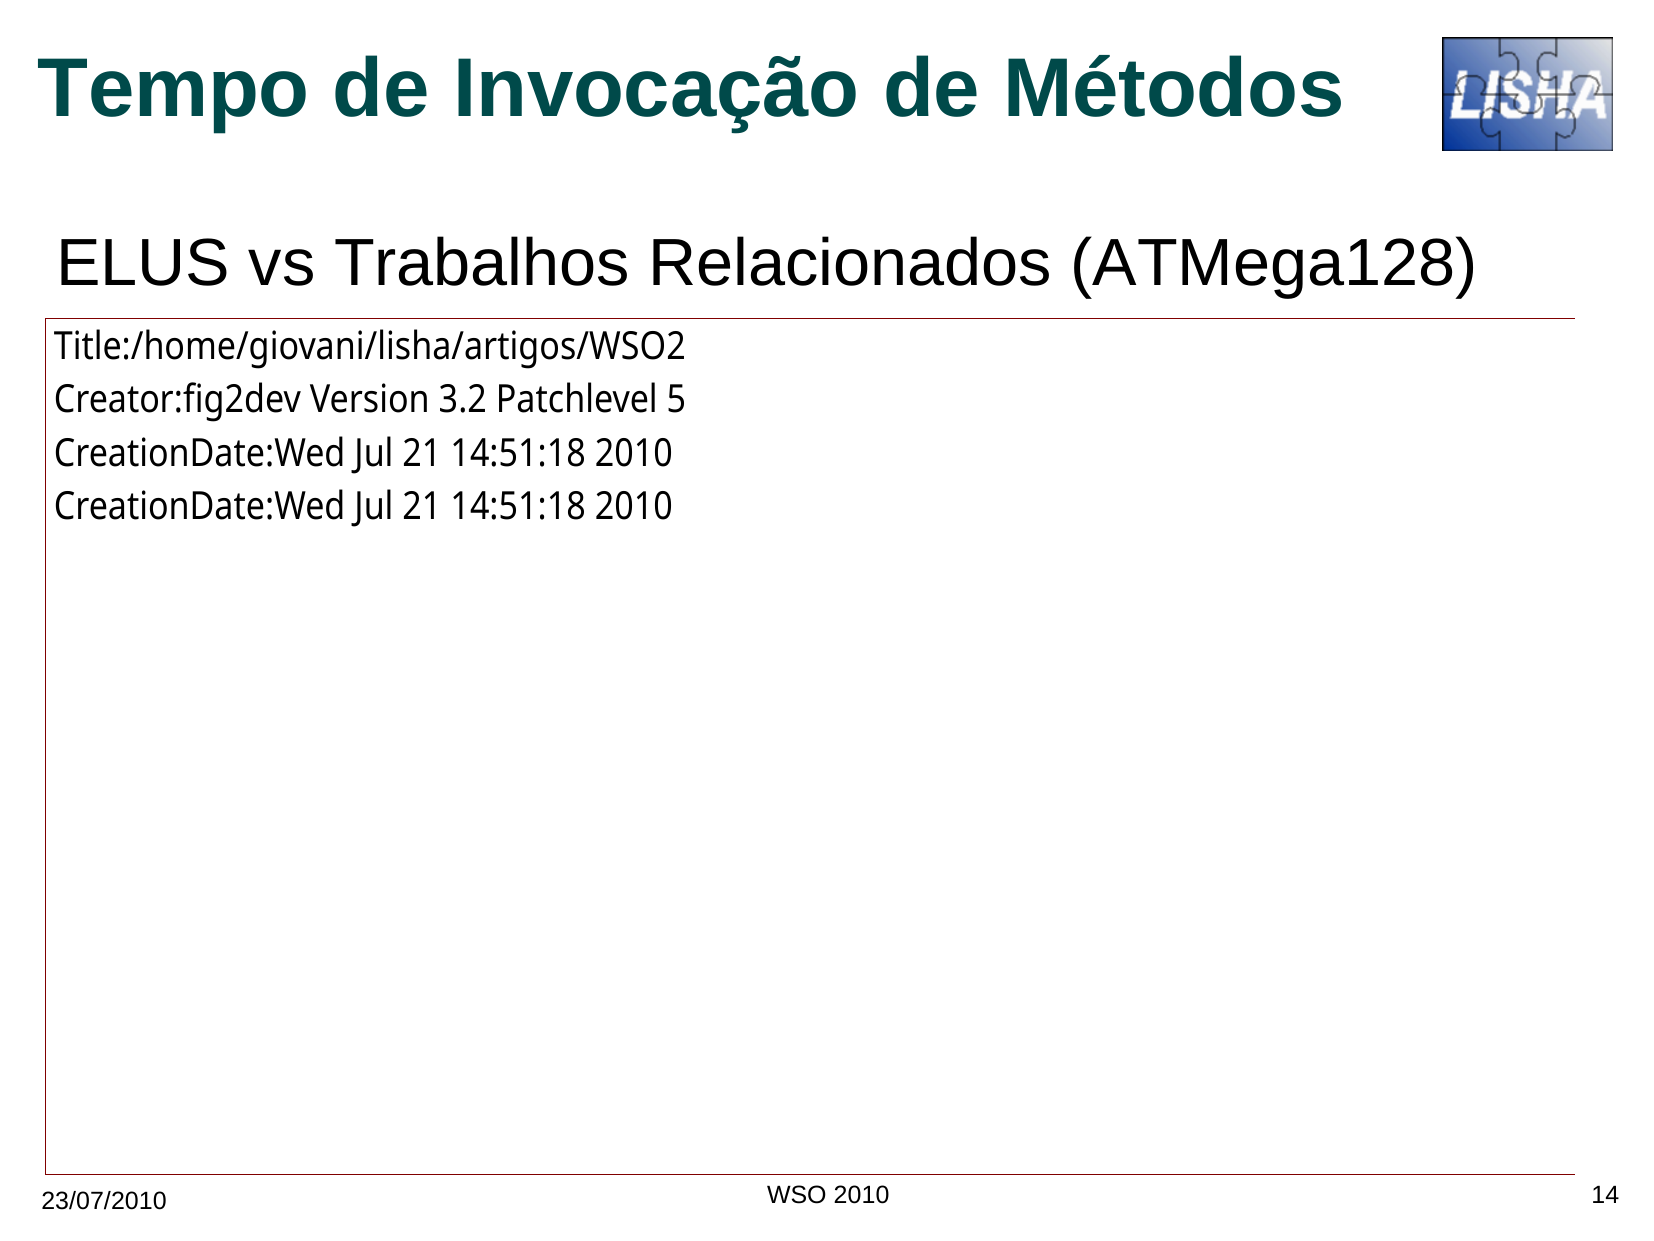

# Tempo de Invocação de Métodos
 ELUS vs Trabalhos Relacionados (ATMega128)